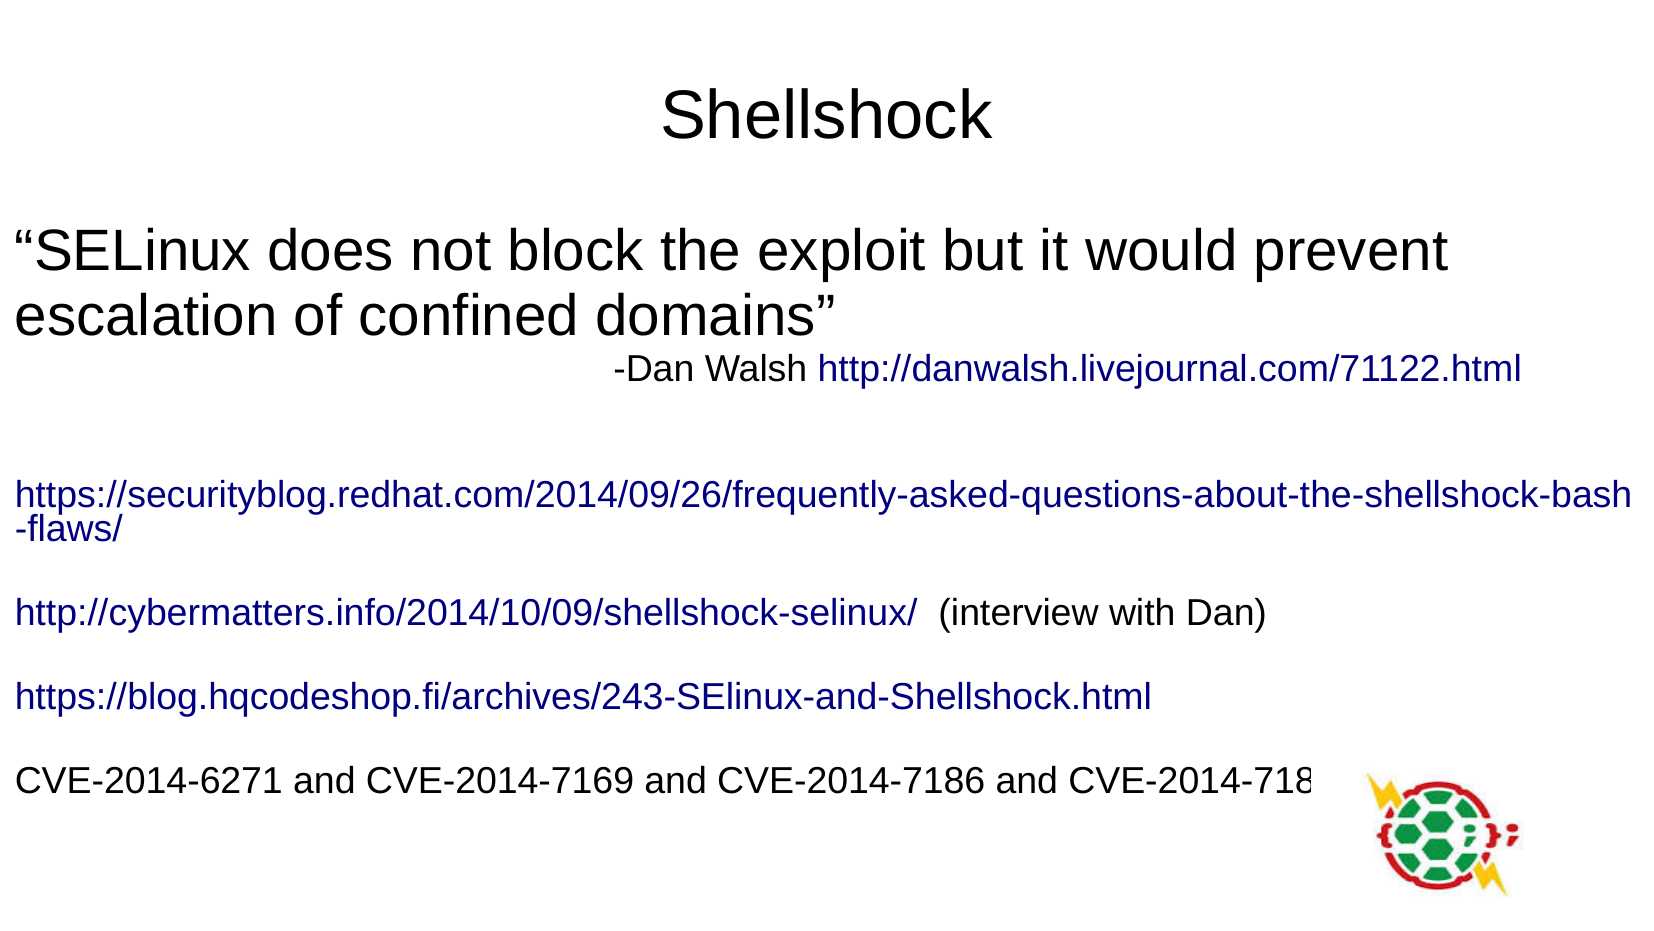

# Shellshock
“SELinux does not block the exploit but it would prevent escalation of confined domains”
 -Dan Walsh http://danwalsh.livejournal.com/71122.html
https://securityblog.redhat.com/2014/09/26/frequently-asked-questions-about-the-shellshock-bash-flaws/
http://cybermatters.info/2014/10/09/shellshock-selinux/ (interview with Dan)
https://blog.hqcodeshop.fi/archives/243-SElinux-and-Shellshock.html
CVE-2014-6271 and CVE-2014-7169 and CVE-2014-7186 and CVE-2014-7187